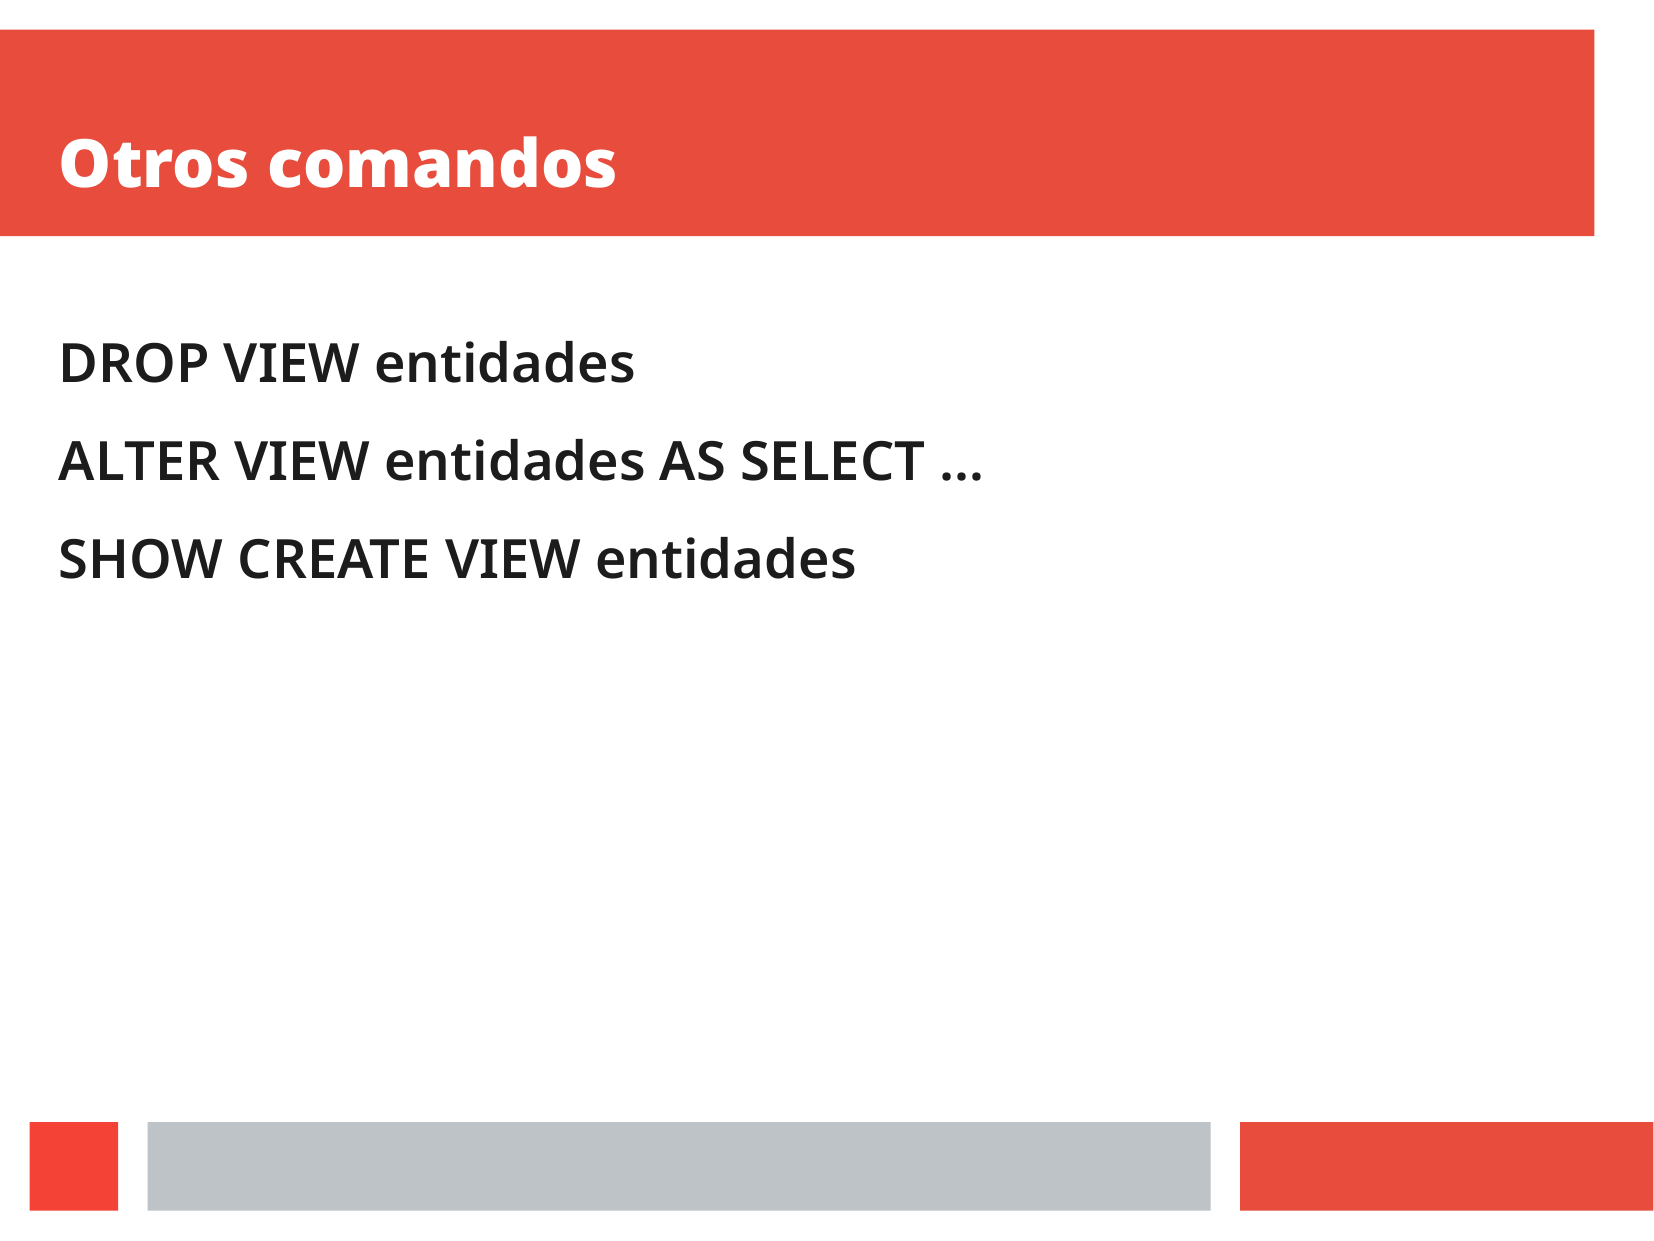

# Otros comandos
DROP VIEW entidades
ALTER VIEW entidades AS SELECT …
SHOW CREATE VIEW entidades